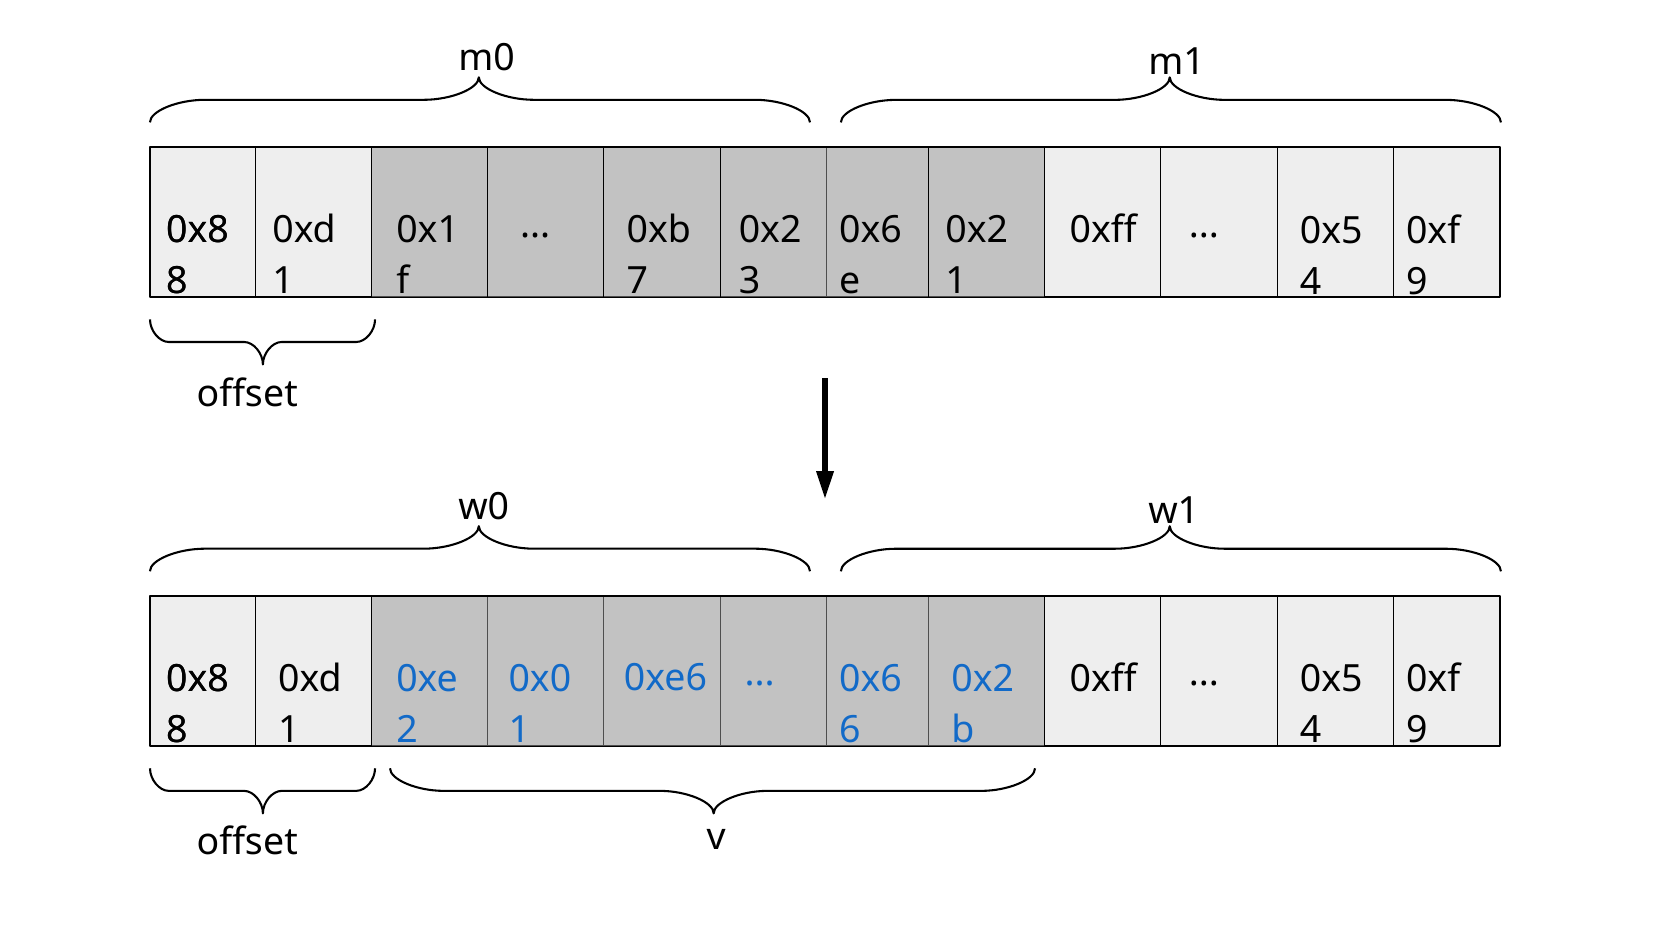

m0
m1
...
...
0x88
0x88
0xd1
0x6e
0x1f
0x21
0xff
0xb7
0x23
0x54
0xf9
offset
w0
w1
...
...
0xe6
0x88
0x88
0xd1
0x66
0xe2
0x2b
0x01
0xff
0x54
0xf9
v
offset